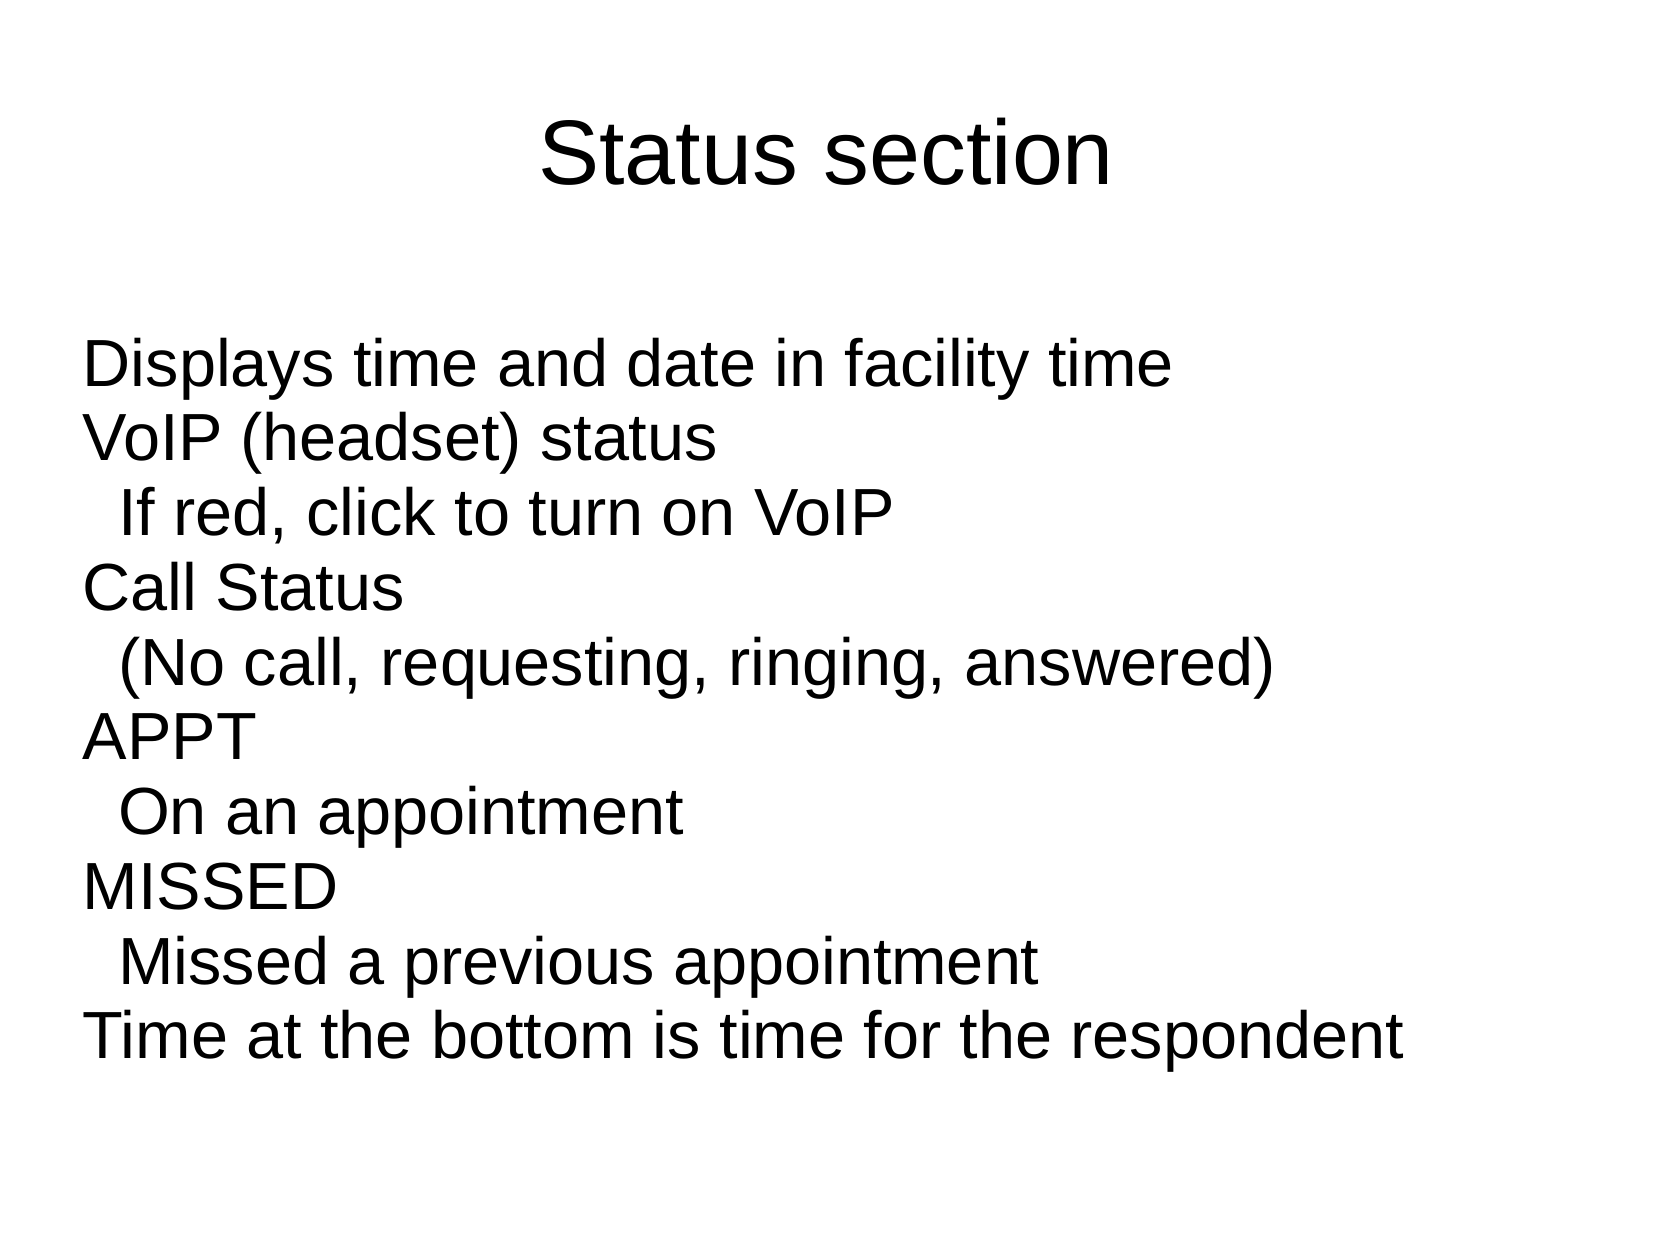

# Status section
Displays time and date in facility time
VoIP (headset) status
If red, click to turn on VoIP
Call Status
(No call, requesting, ringing, answered)
APPT
On an appointment
MISSED
Missed a previous appointment
Time at the bottom is time for the respondent